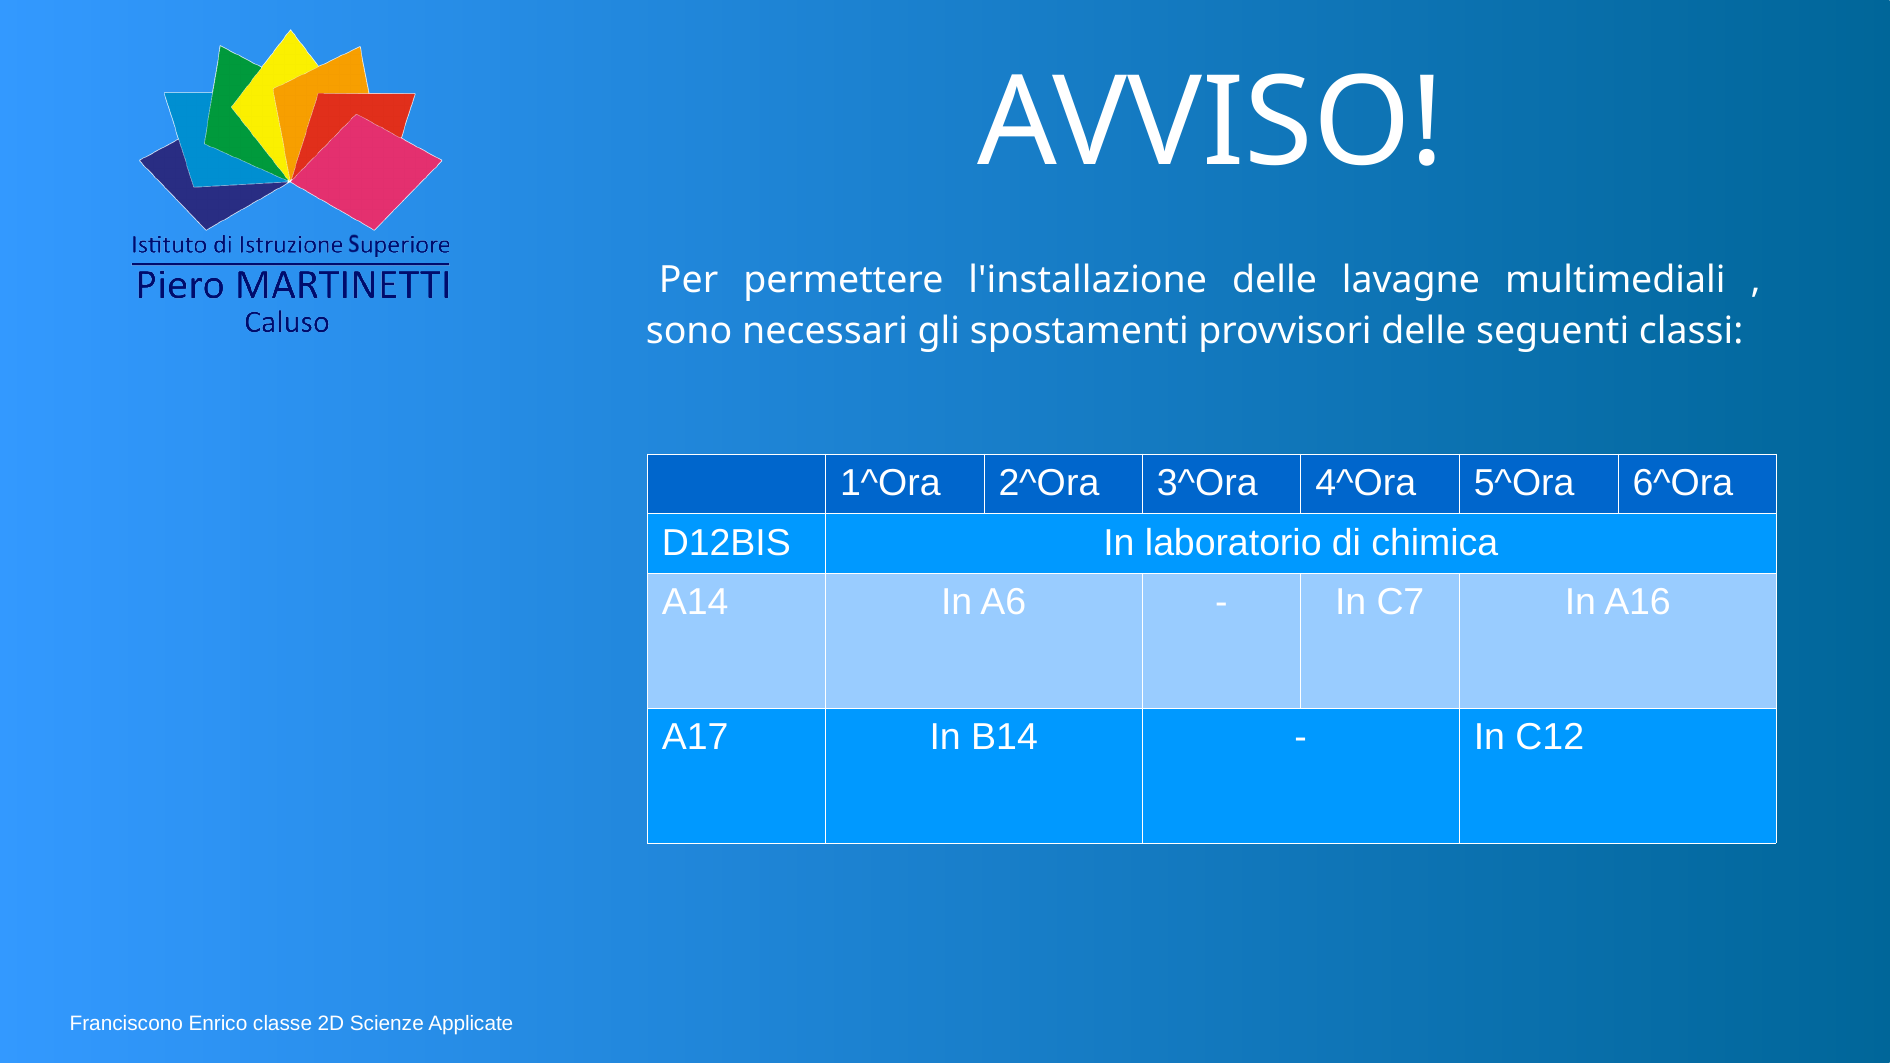

AVVISO!
Per permettere l'installazione delle lavagne multimediali , sono necessari gli spostamenti provvisori delle seguenti classi:
| | 1^Ora | 2^Ora | 3^Ora | 4^Ora | 5^Ora | 6^Ora |
| --- | --- | --- | --- | --- | --- | --- |
| D12BIS | In laboratorio di chimica | | | | | |
| A14 | In A6 | | - | In C7 | In A16 | |
| A17 | In B14 | | - | | In C12 | |
Franciscono Enrico classe 2D Scienze Applicate